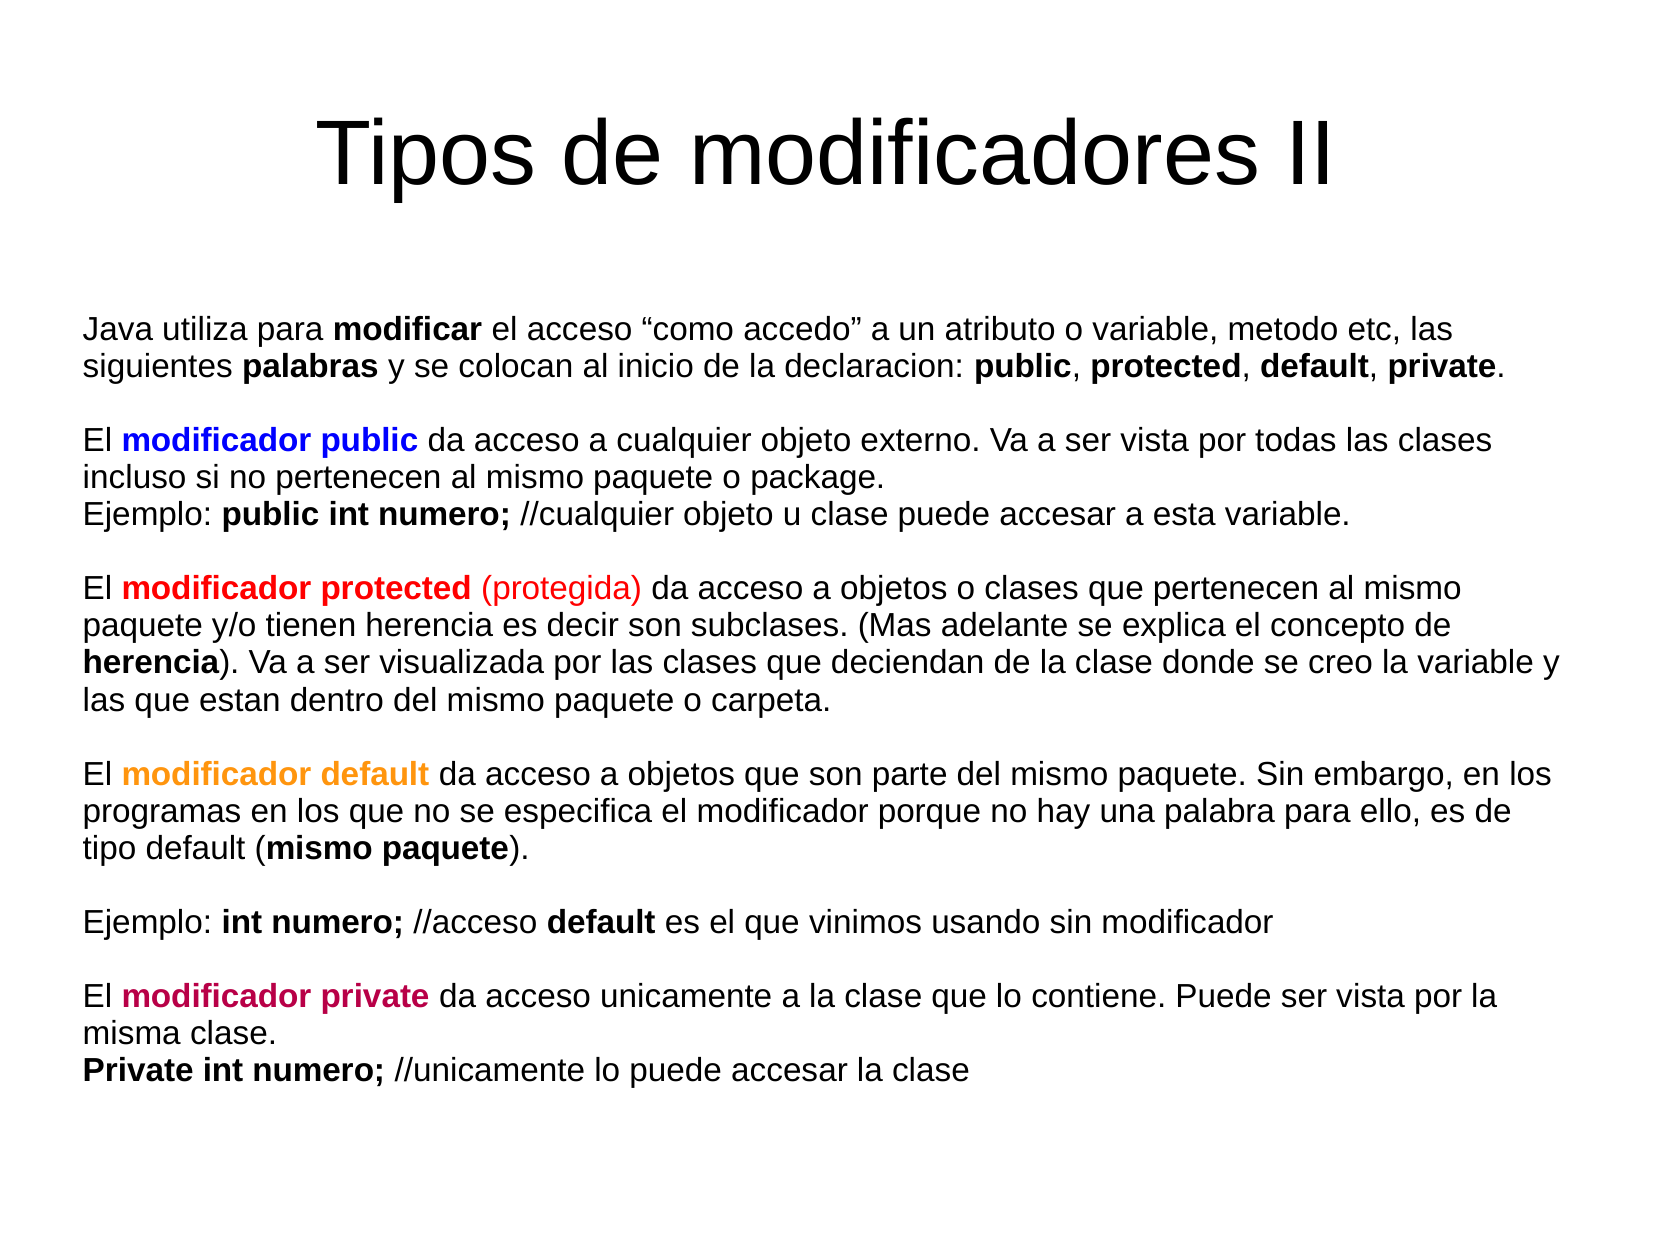

# Tipos de modificadores II
Java utiliza para modificar el acceso “como accedo” a un atributo o variable, metodo etc, las siguientes palabras y se colocan al inicio de la declaracion: public, protected, default, private.
El modificador public da acceso a cualquier objeto externo. Va a ser vista por todas las clases incluso si no pertenecen al mismo paquete o package.
Ejemplo: public int numero; //cualquier objeto u clase puede accesar a esta variable.
El modificador protected (protegida) da acceso a objetos o clases que pertenecen al mismo paquete y/o tienen herencia es decir son subclases. (Mas adelante se explica el concepto de herencia). Va a ser visualizada por las clases que deciendan de la clase donde se creo la variable y las que estan dentro del mismo paquete o carpeta.
El modificador default da acceso a objetos que son parte del mismo paquete. Sin embargo, en los programas en los que no se especifica el modificador porque no hay una palabra para ello, es de tipo default (mismo paquete).
Ejemplo: int numero; //acceso default es el que vinimos usando sin modificador
El modificador private da acceso unicamente a la clase que lo contiene. Puede ser vista por la misma clase.
Private int numero; //unicamente lo puede accesar la clase